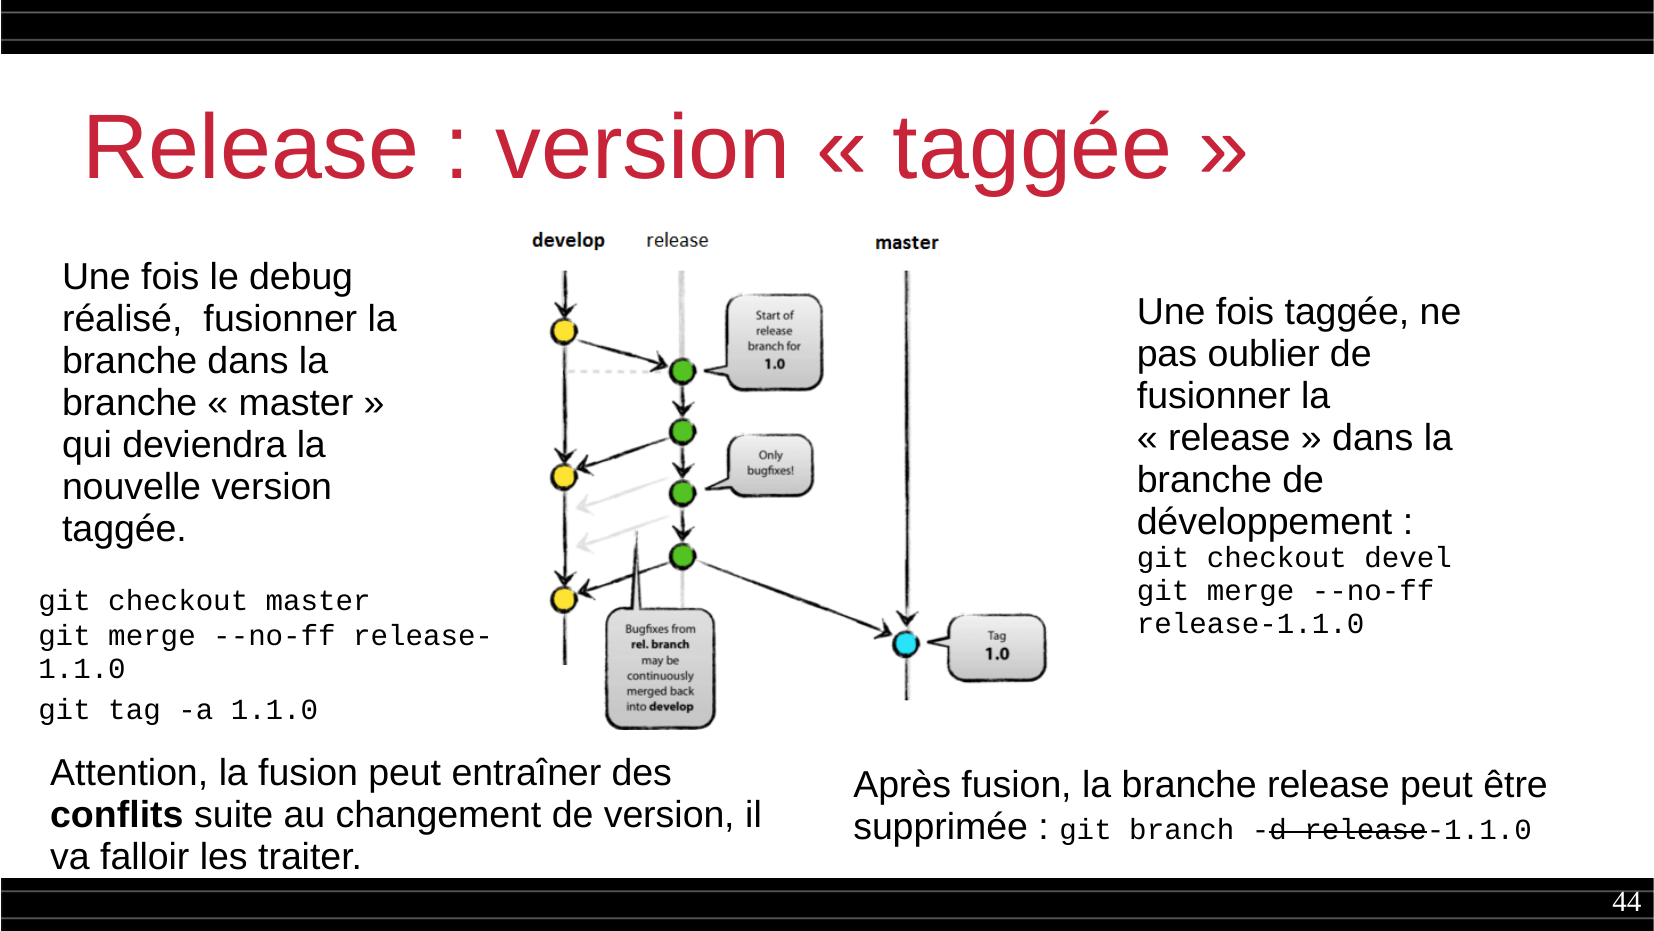

# Release : version « taggée »
Une fois le debug réalisé, fusionner la branche dans la branche « master » qui deviendra la nouvelle version taggée.
Une fois taggée, ne pas oublier de fusionner la « release » dans la branche de développement :
git checkout devel
git merge --no-ff release-1.1.0
git checkout master
git merge --no-ff release-1.1.0
git tag -a 1.1.0
Attention, la fusion peut entraîner des conflits suite au changement de version, il va falloir les traiter.
Après fusion, la branche release peut être supprimée : git branch -d release-1.1.0